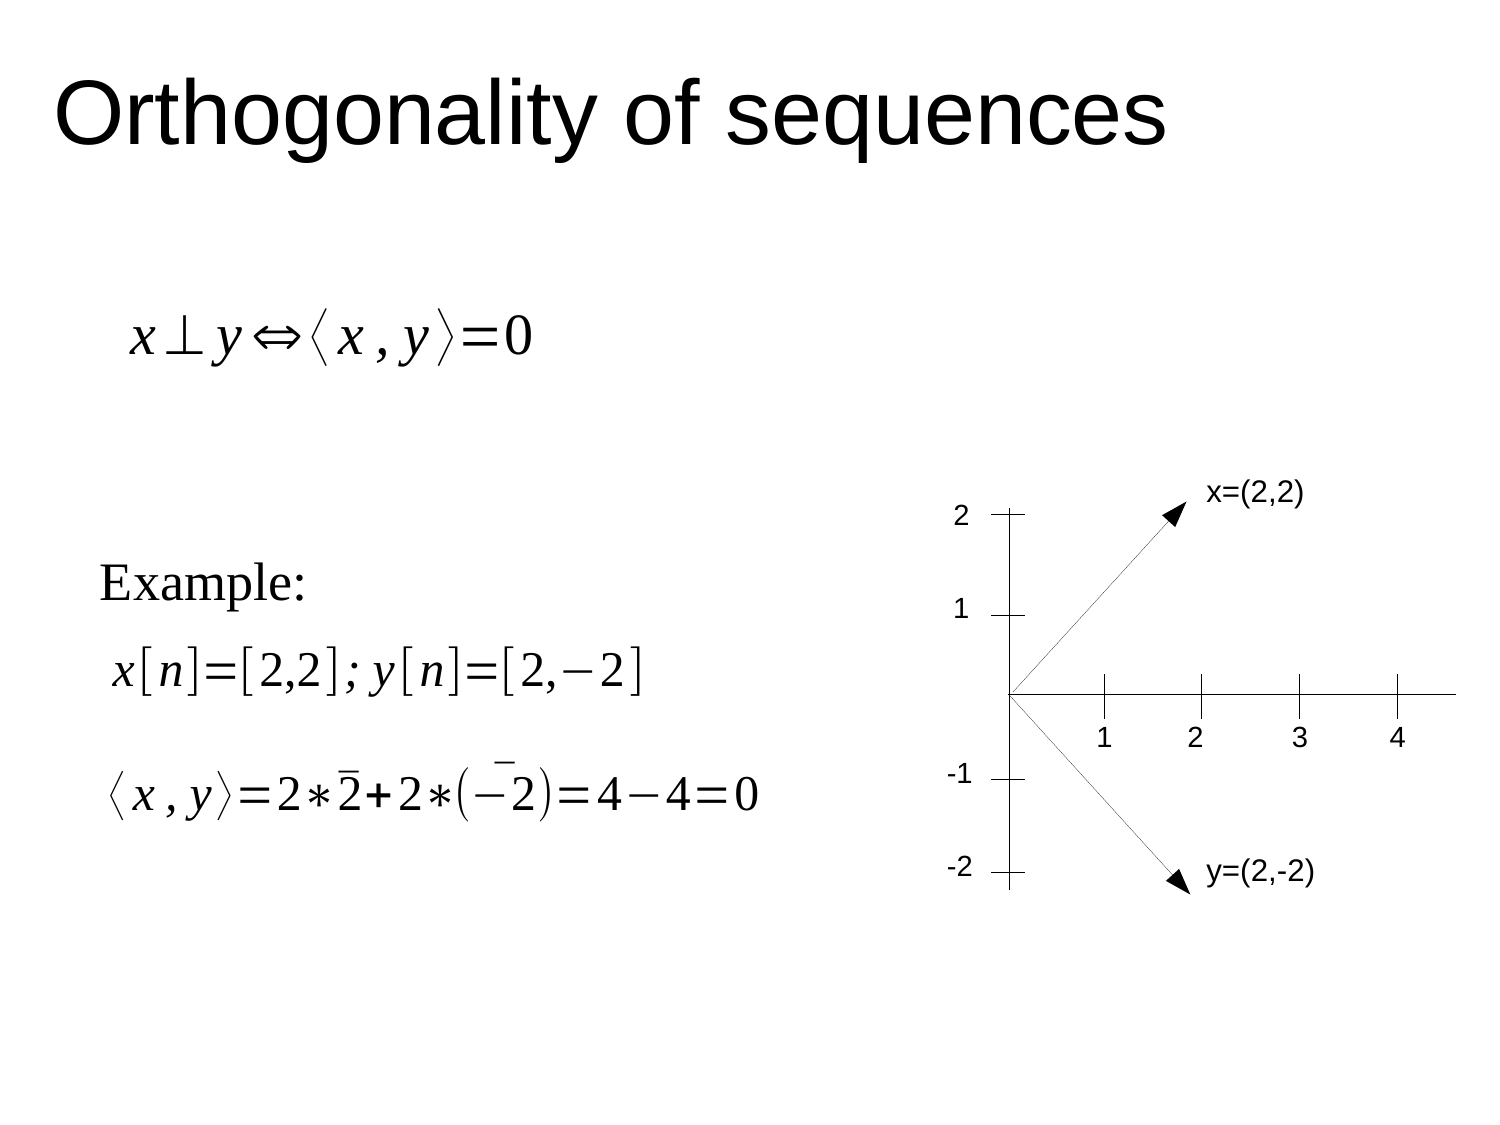

# Orthogonality of sequences
x=(2,2)
2
Example:
1
1
2
3
4
-1
-2
y=(2,-2)